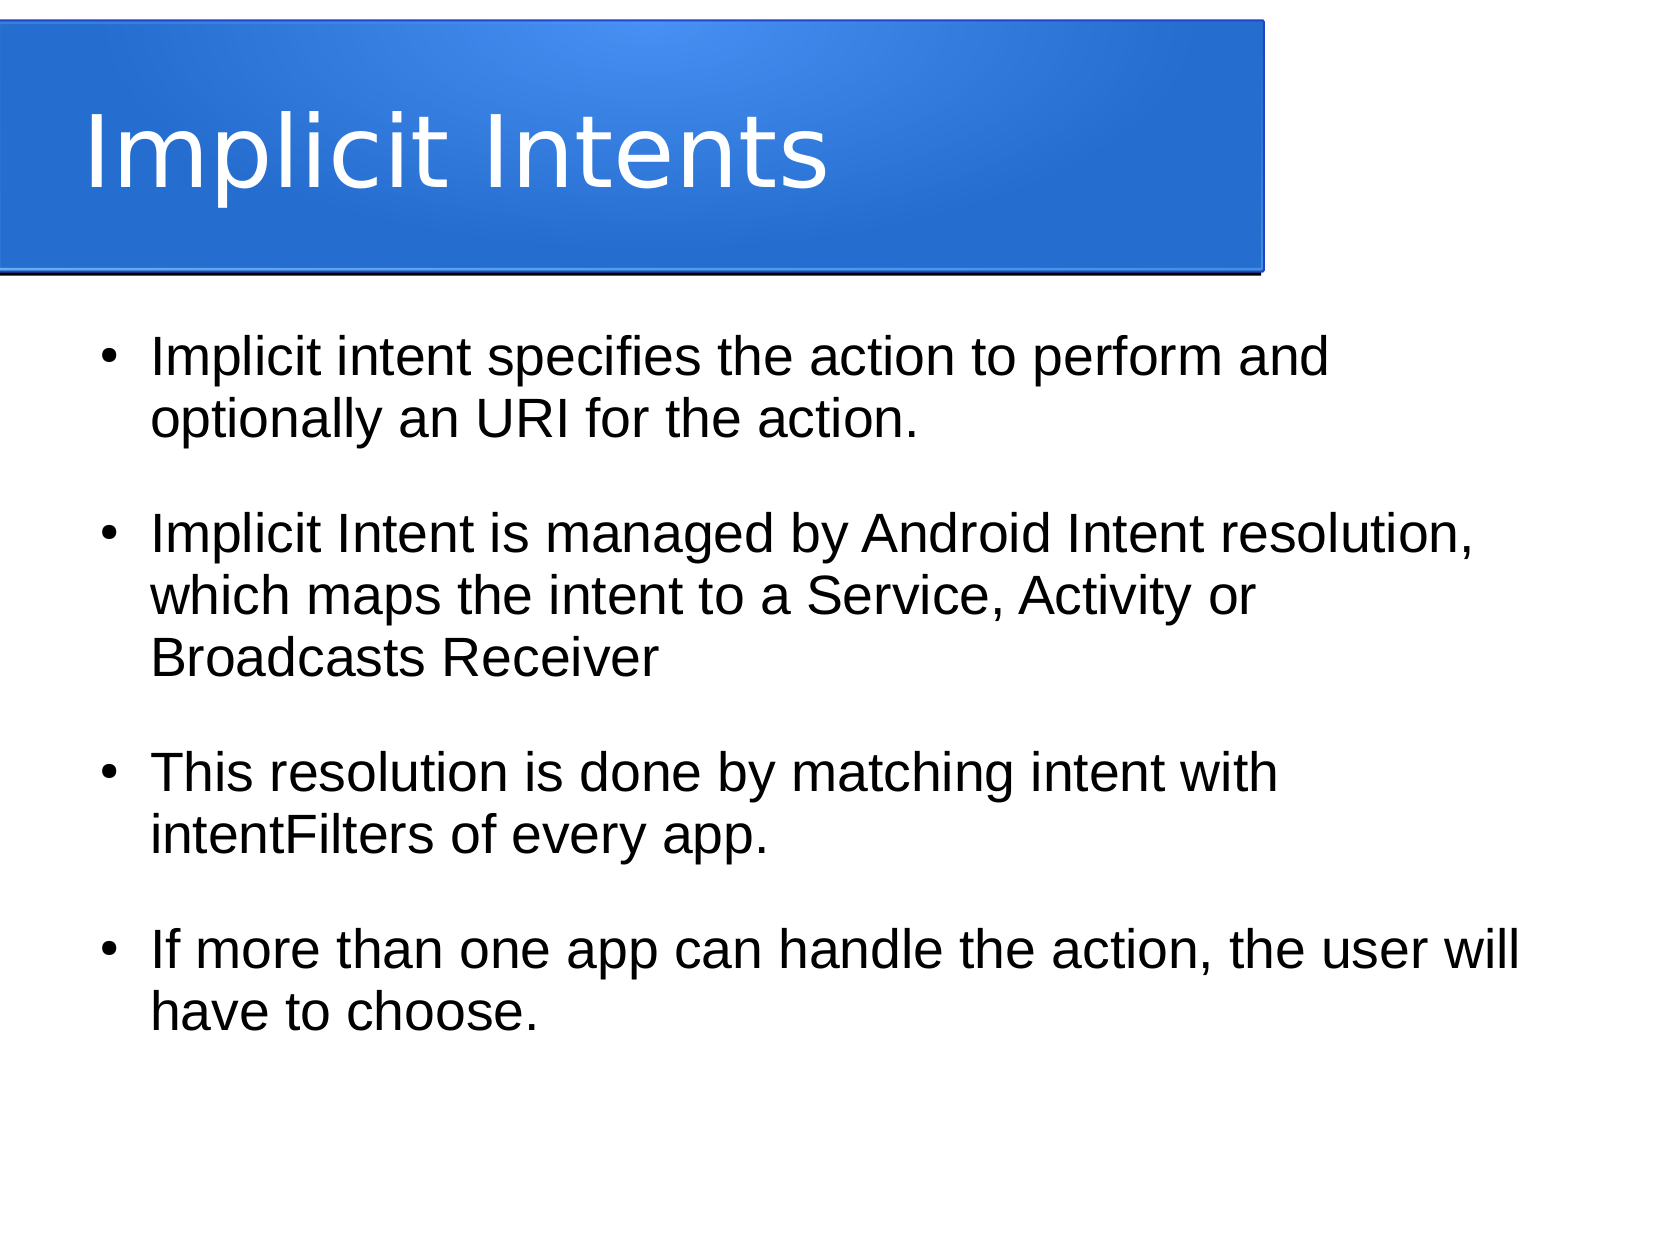

# Implicit Intents
Implicit intent specifies the action to perform and optionally an URI for the action.
Implicit Intent is managed by Android Intent resolution, which maps the intent to a Service, Activity or Broadcasts Receiver
This resolution is done by matching intent with intentFilters of every app.
If more than one app can handle the action, the user will have to choose.